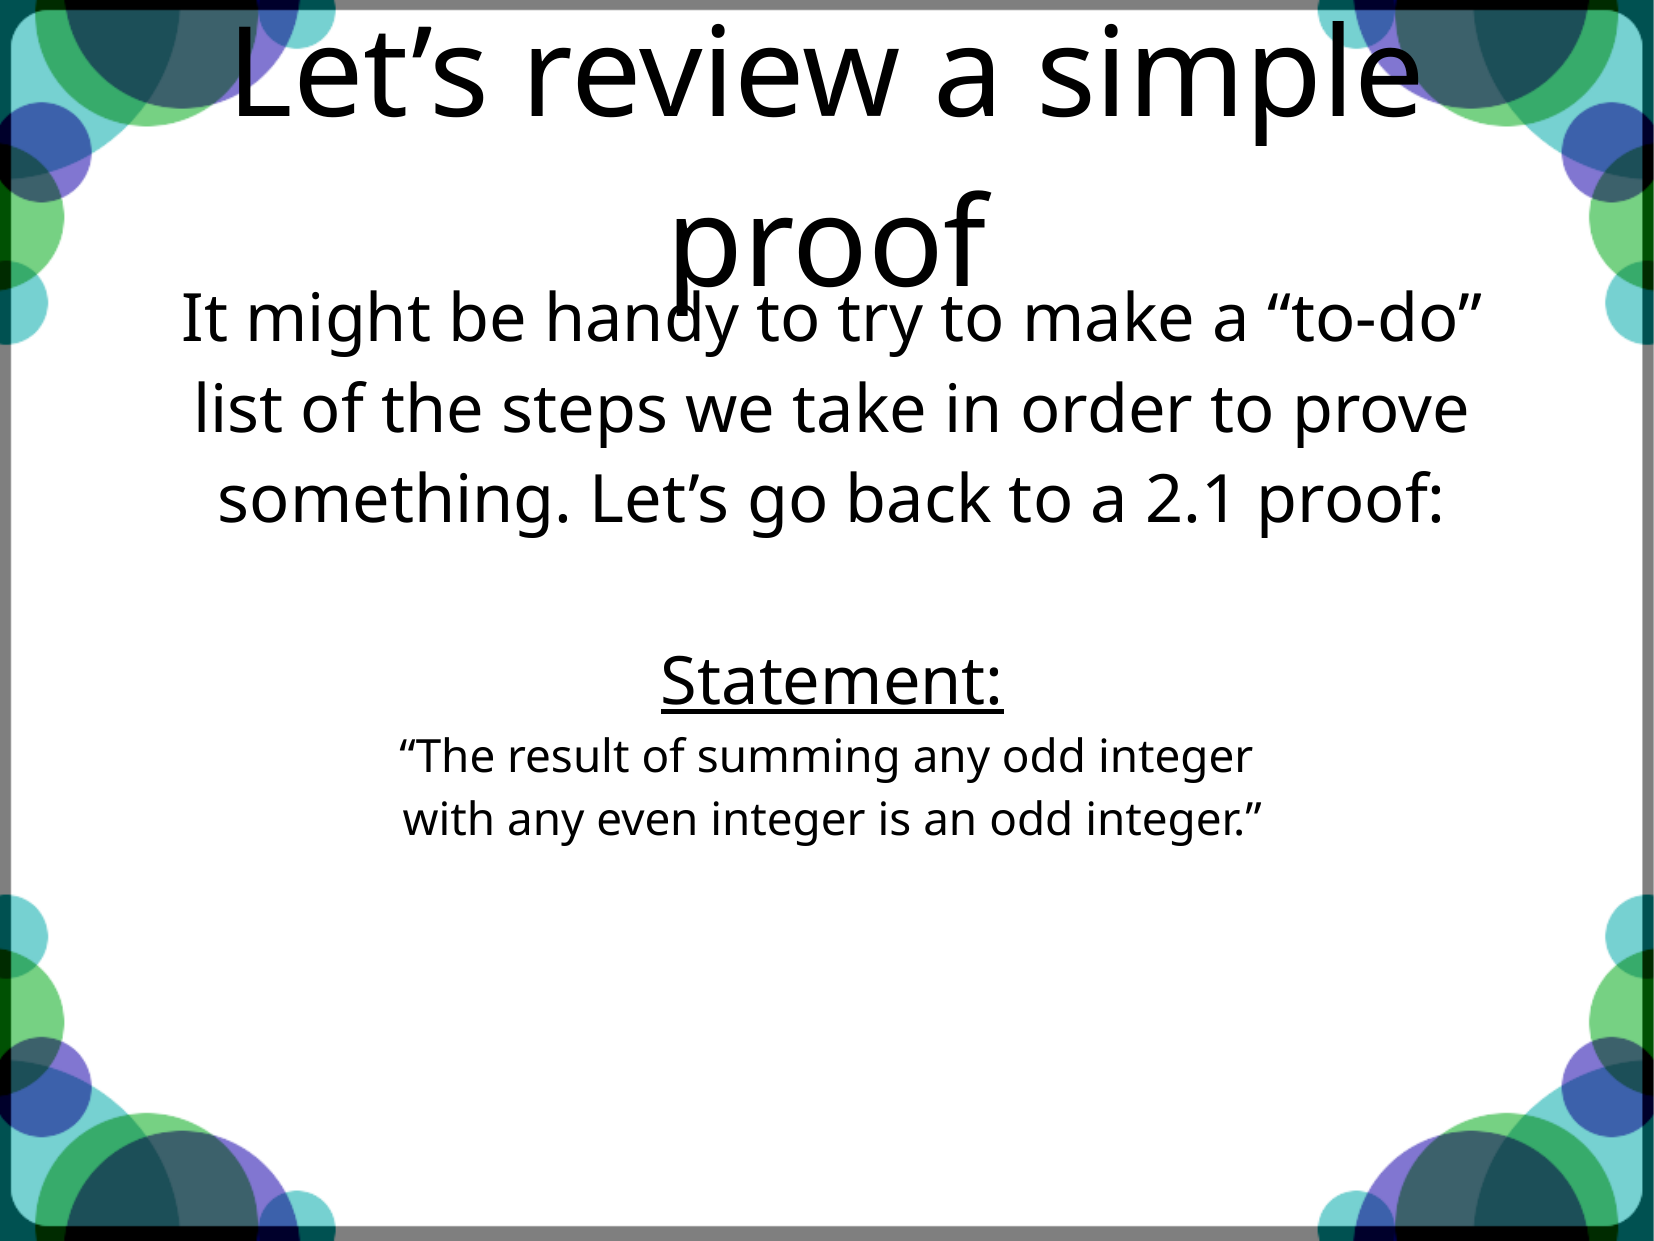

# Let’s review a simple proof
It might be handy to try to make a “to-do” list of the steps we take in order to prove something. Let’s go back to a 2.1 proof:
Statement:
“The result of summing any odd integer
with any even integer is an odd integer.”